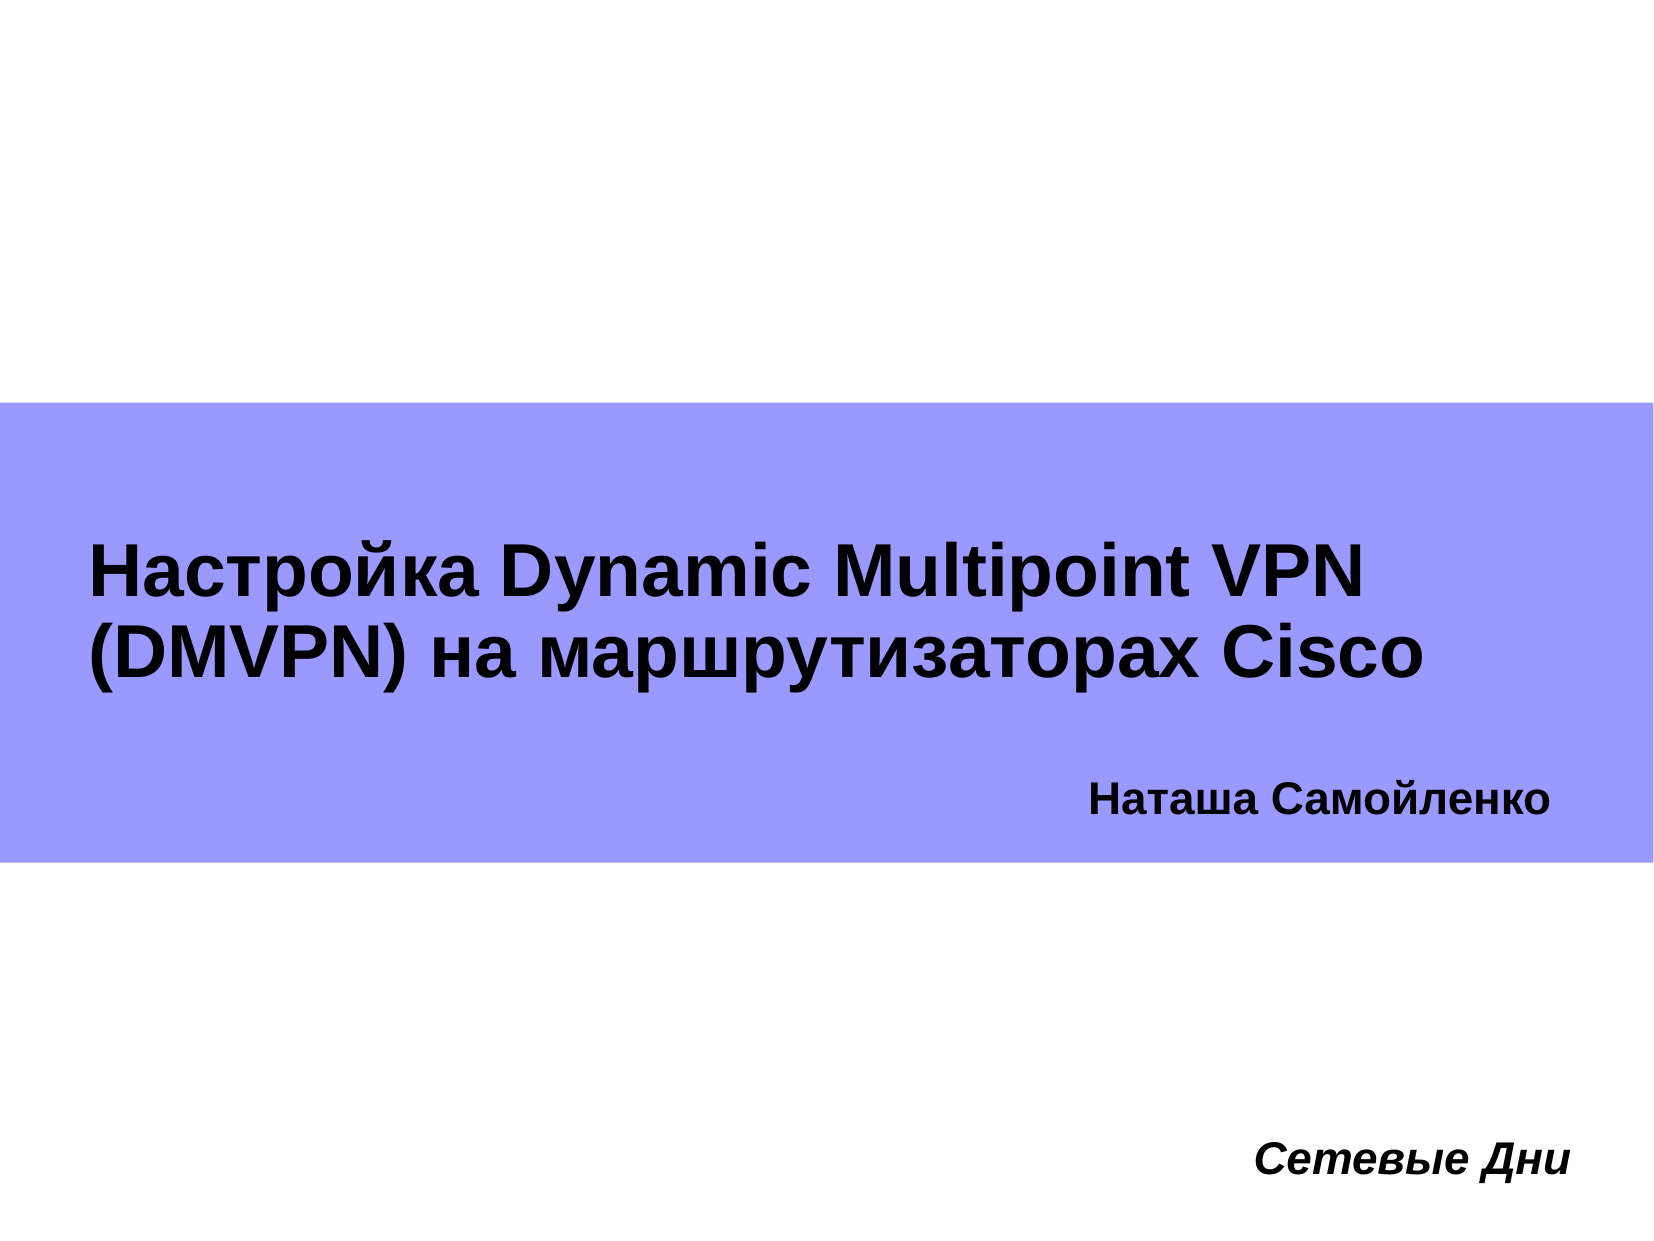

Настройка Dynamic Multipoint VPN (DMVPN) на маршрутизаторах Cisco
Наташа Самойленко
Сетевые Дни